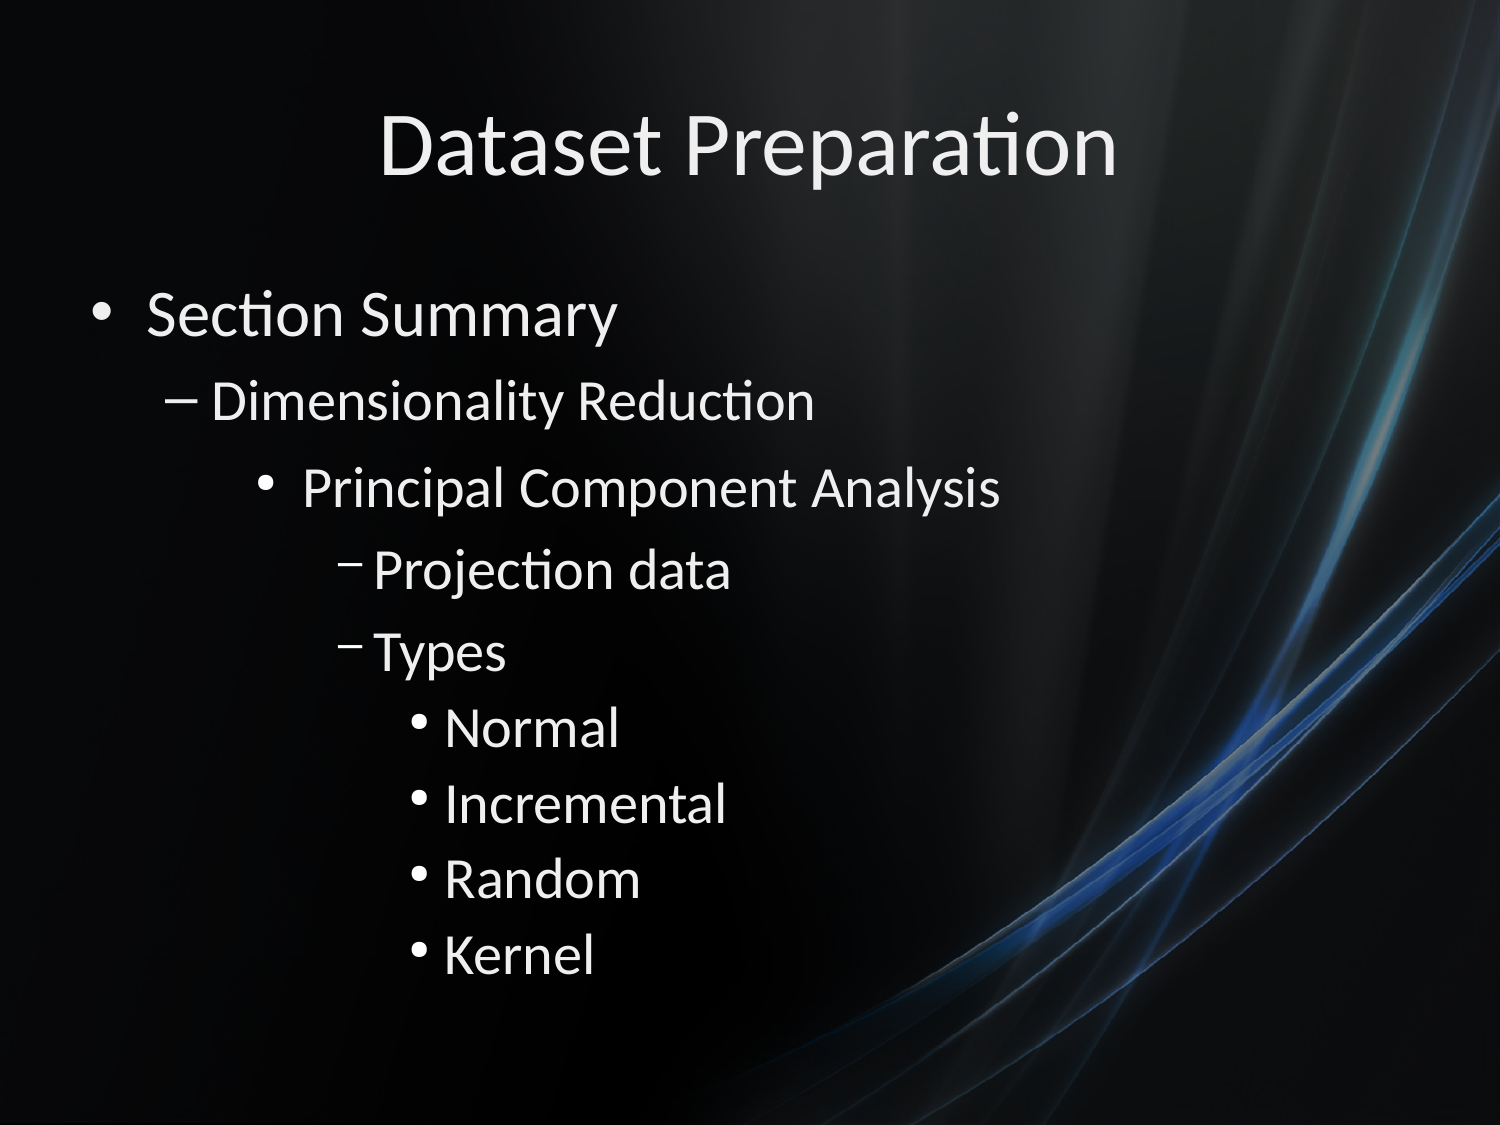

# Dataset Preparation
Section Summary
Dimensionality Reduction
Principal Component Analysis
Projection data
Types
Normal
Incremental
Random
Kernel